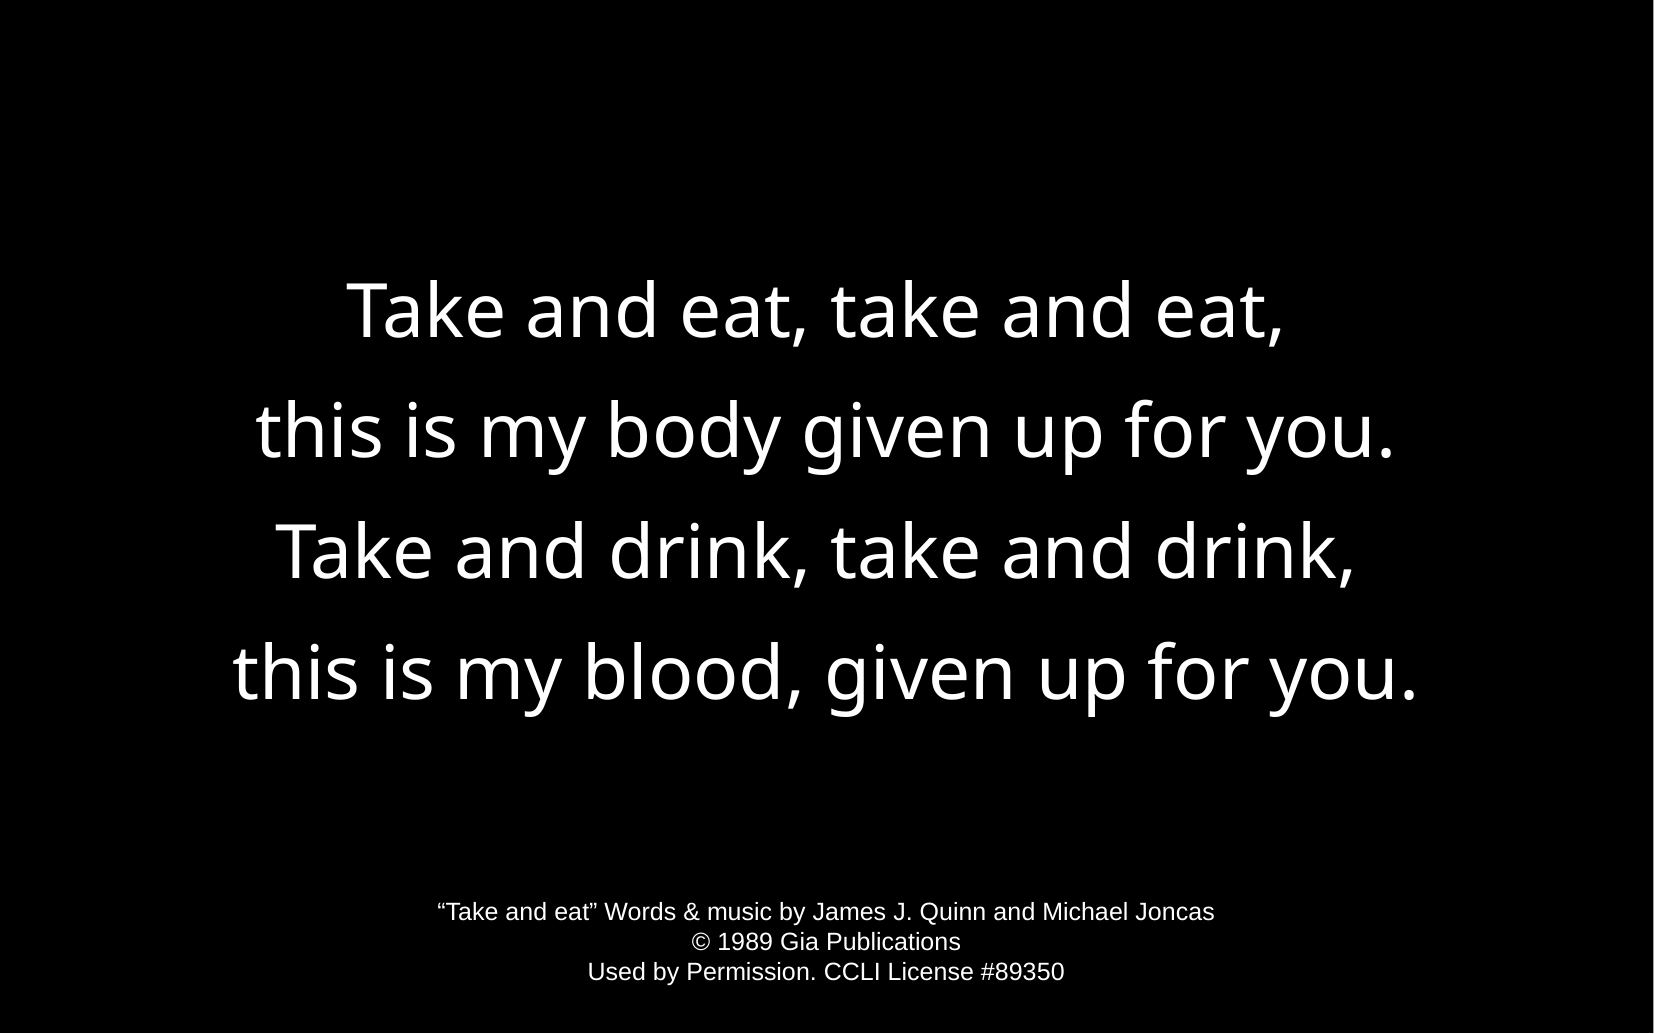

#
Take and eat, take and eat,
this is my body given up for you.
Take and drink, take and drink,
this is my blood, given up for you.
“Take and eat” Words & music by James J. Quinn and Michael Joncas
© 1989 Gia Publications
Used by Permission. CCLI License #89350